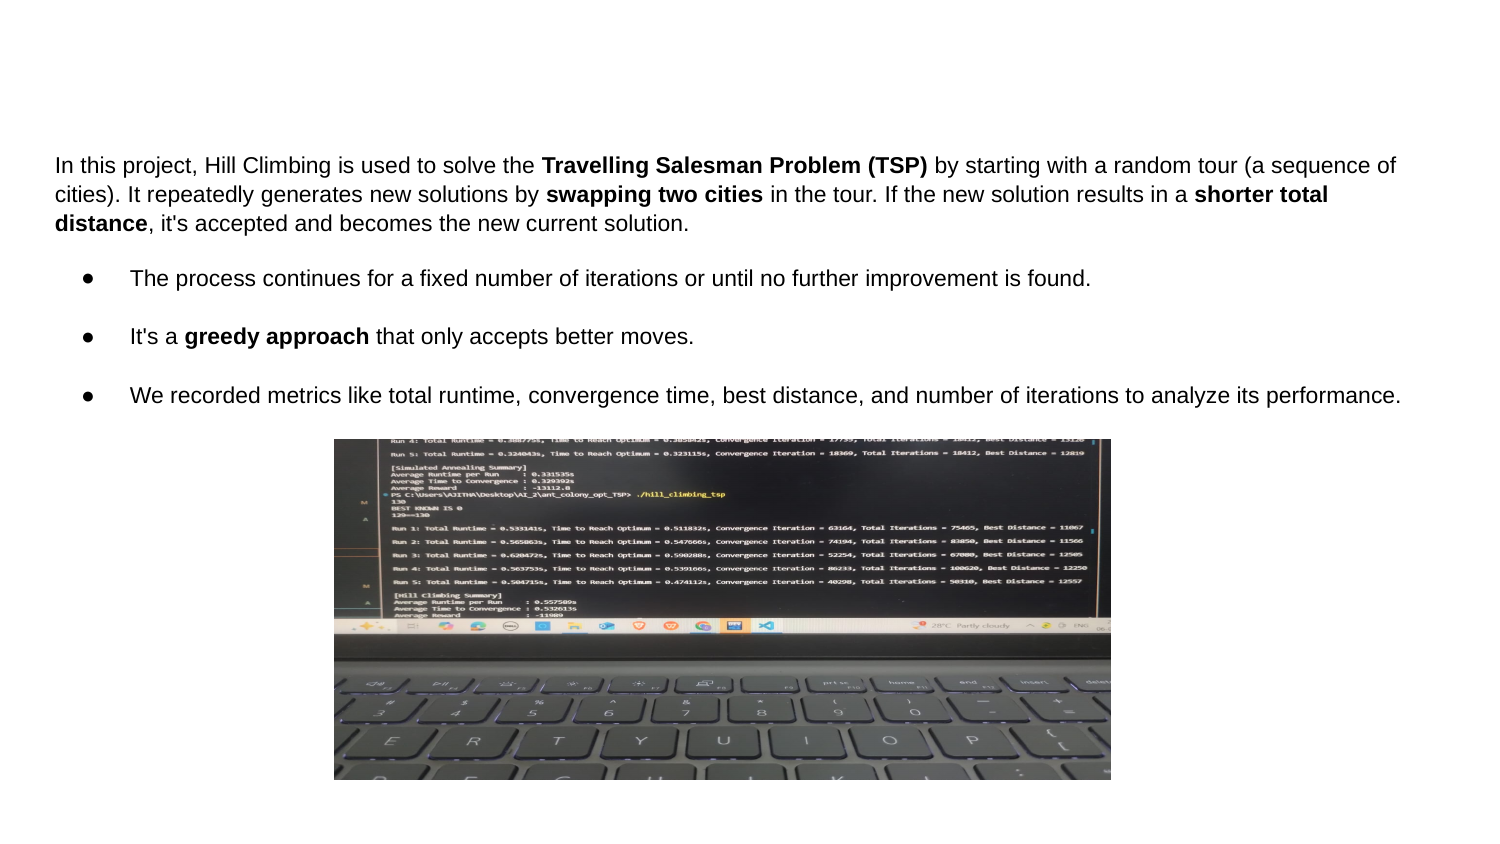

#
In this project, Hill Climbing is used to solve the Travelling Salesman Problem (TSP) by starting with a random tour (a sequence of cities). It repeatedly generates new solutions by swapping two cities in the tour. If the new solution results in a shorter total distance, it's accepted and becomes the new current solution.
The process continues for a fixed number of iterations or until no further improvement is found.
It's a greedy approach that only accepts better moves.
We recorded metrics like total runtime, convergence time, best distance, and number of iterations to analyze its performance.